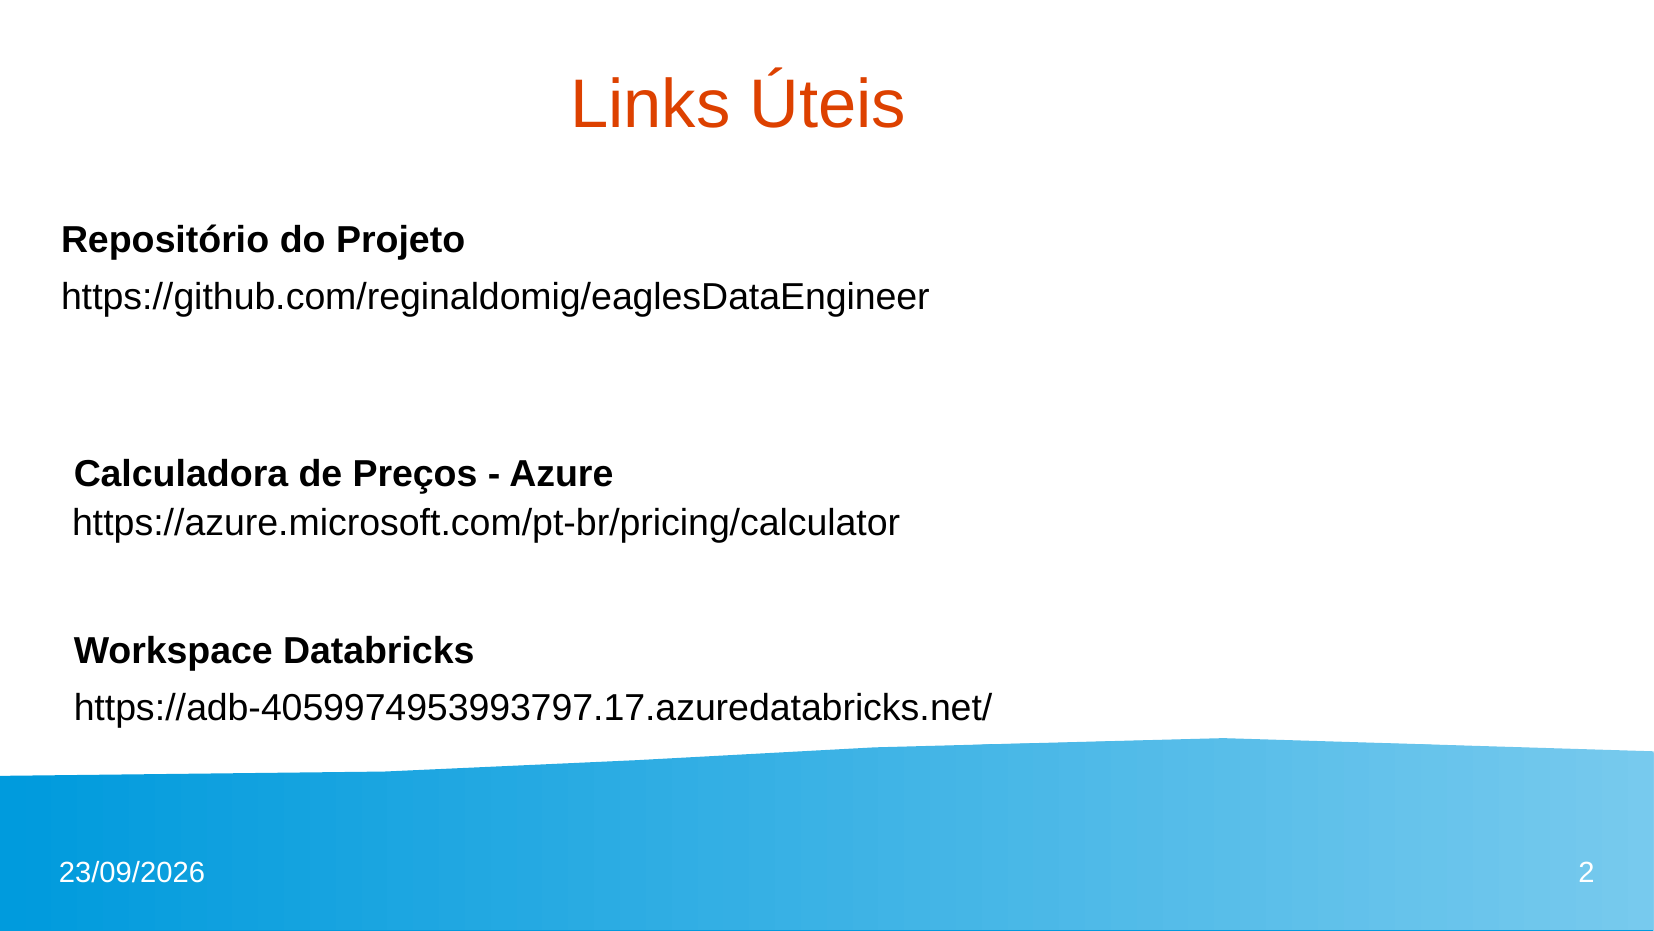

# Links Úteis
Repositório do Projeto
https://github.com/reginaldomig/eaglesDataEngineer
Calculadora de Preços - Azure
https://azure.microsoft.com/pt-br/pricing/calculator
Workspace Databricks
https://adb-4059974953993797.17.azuredatabricks.net/